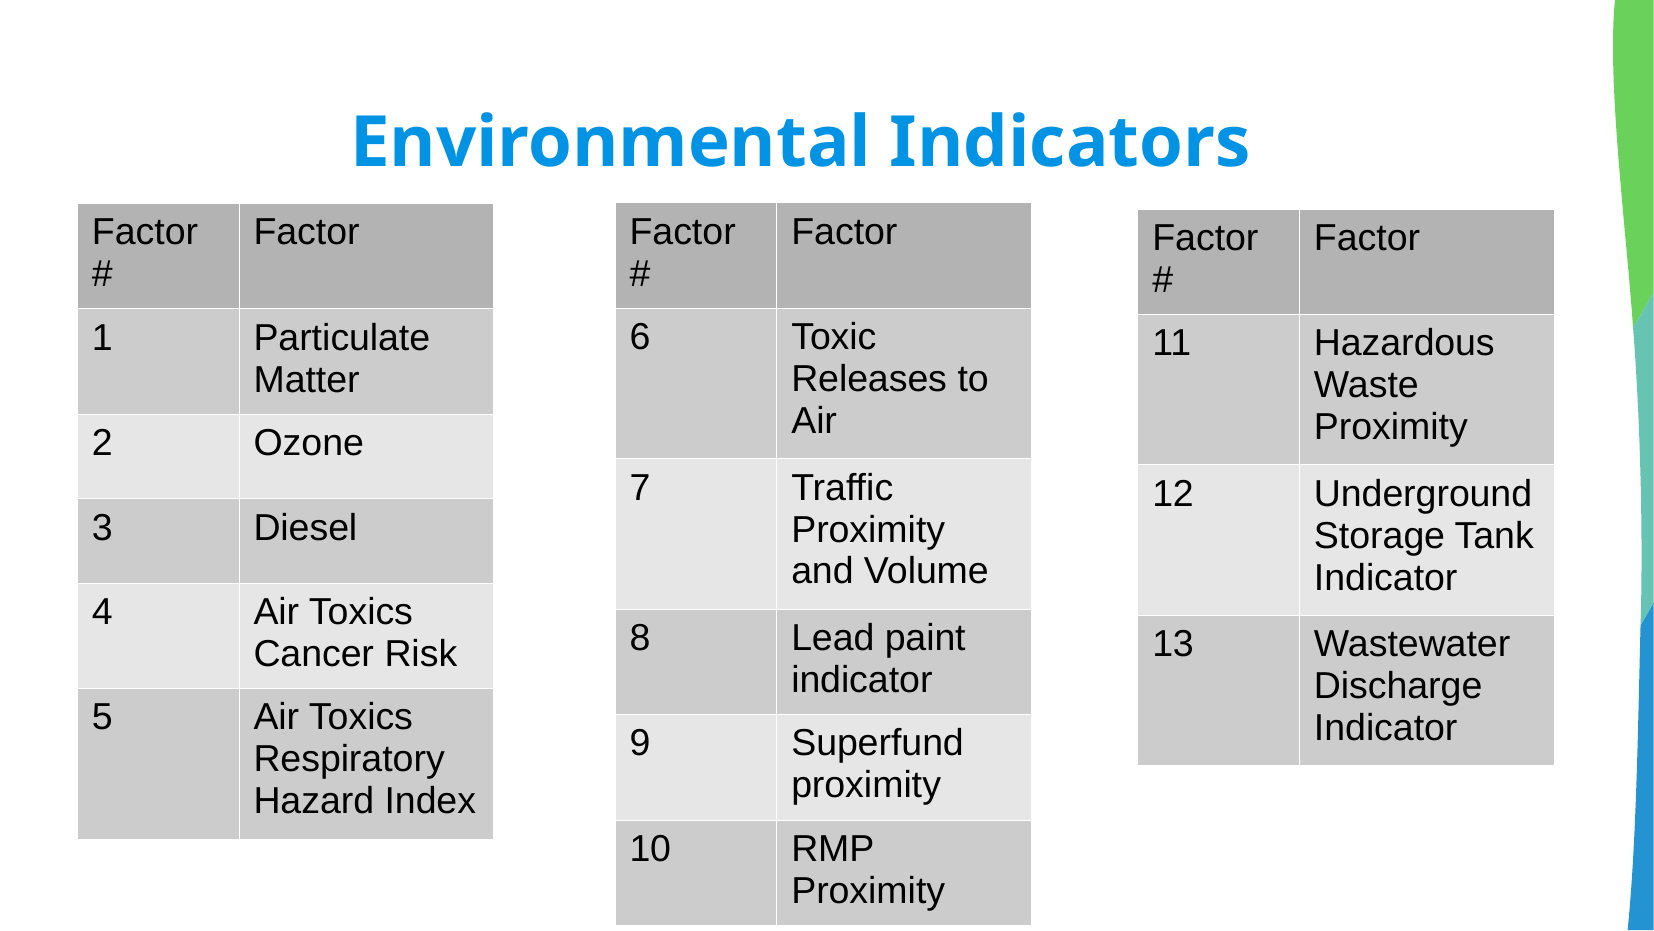

Environmental Indicators
| Factor # | Factor |
| --- | --- |
| 6 | Toxic Releases to Air |
| 7 | Traffic Proximity and Volume |
| 8 | Lead paint indicator |
| 9 | Superfund proximity |
| 10 | RMP Proximity |
| Factor # | Factor |
| --- | --- |
| 1 | Particulate Matter |
| 2 | Ozone |
| 3 | Diesel |
| 4 | Air Toxics Cancer Risk |
| 5 | Air Toxics Respiratory Hazard Index |
| Factor # | Factor |
| --- | --- |
| 11 | Hazardous Waste Proximity |
| 12 | Underground Storage Tank Indicator |
| 13 | Wastewater Discharge Indicator |